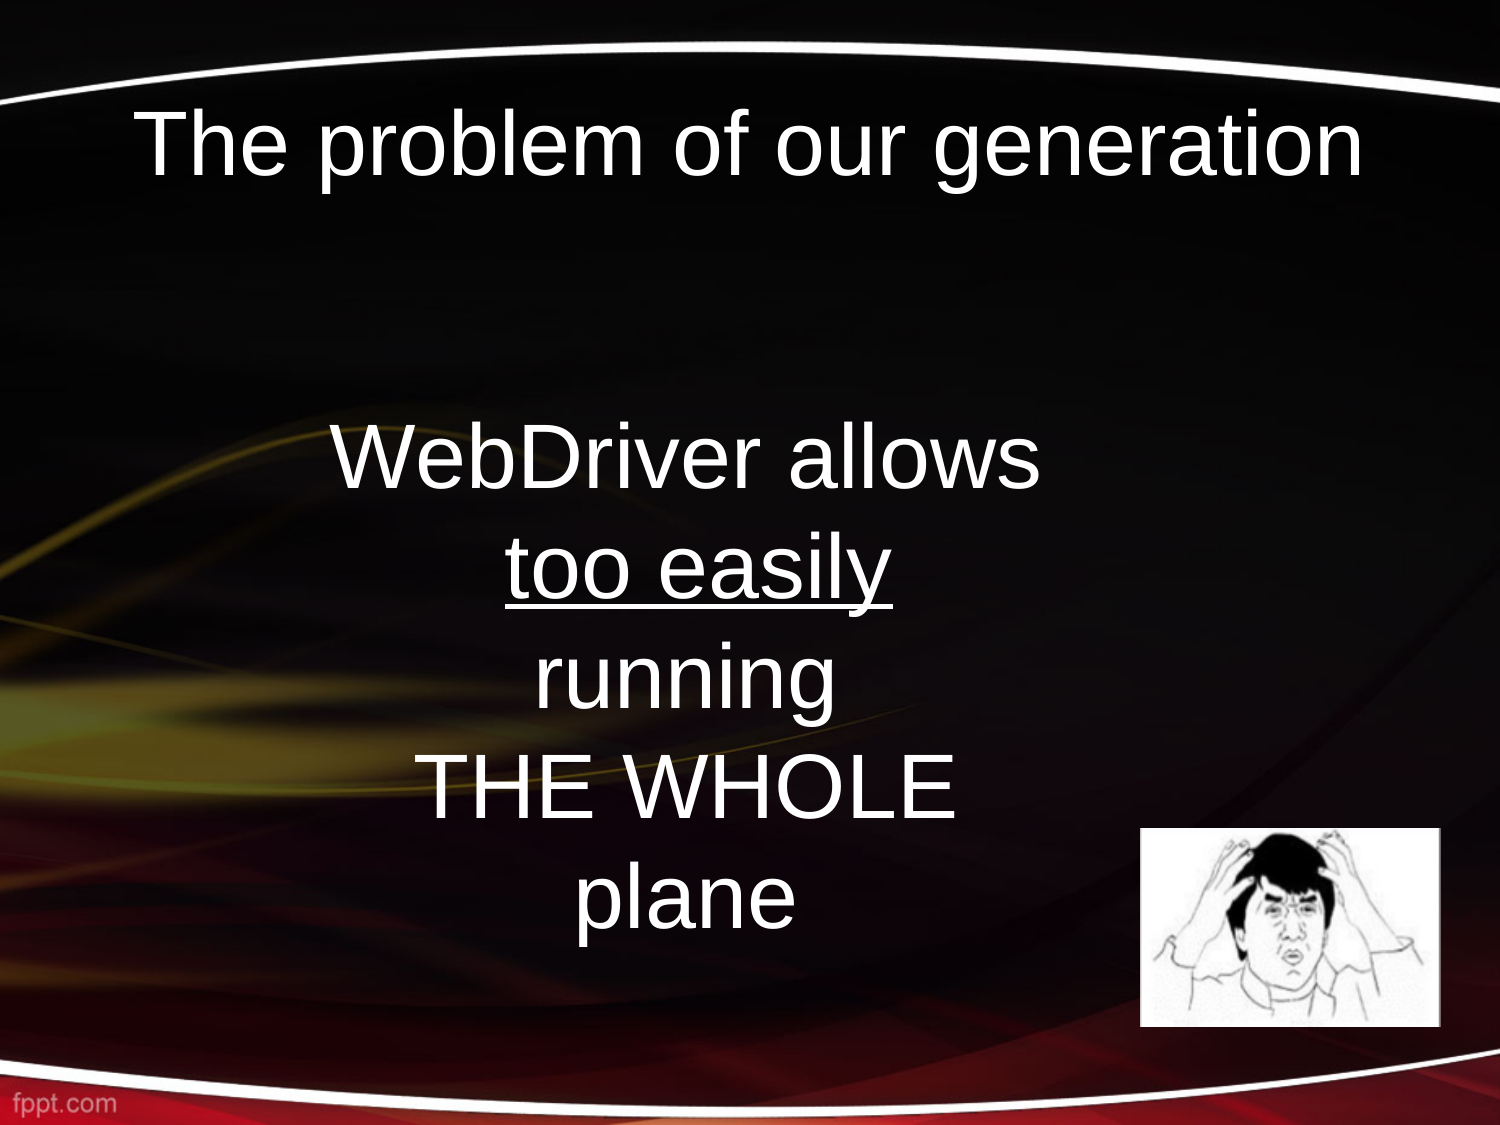

# The problem of our generation
WebDriver allows
 too easily
running
THE WHOLE
plane